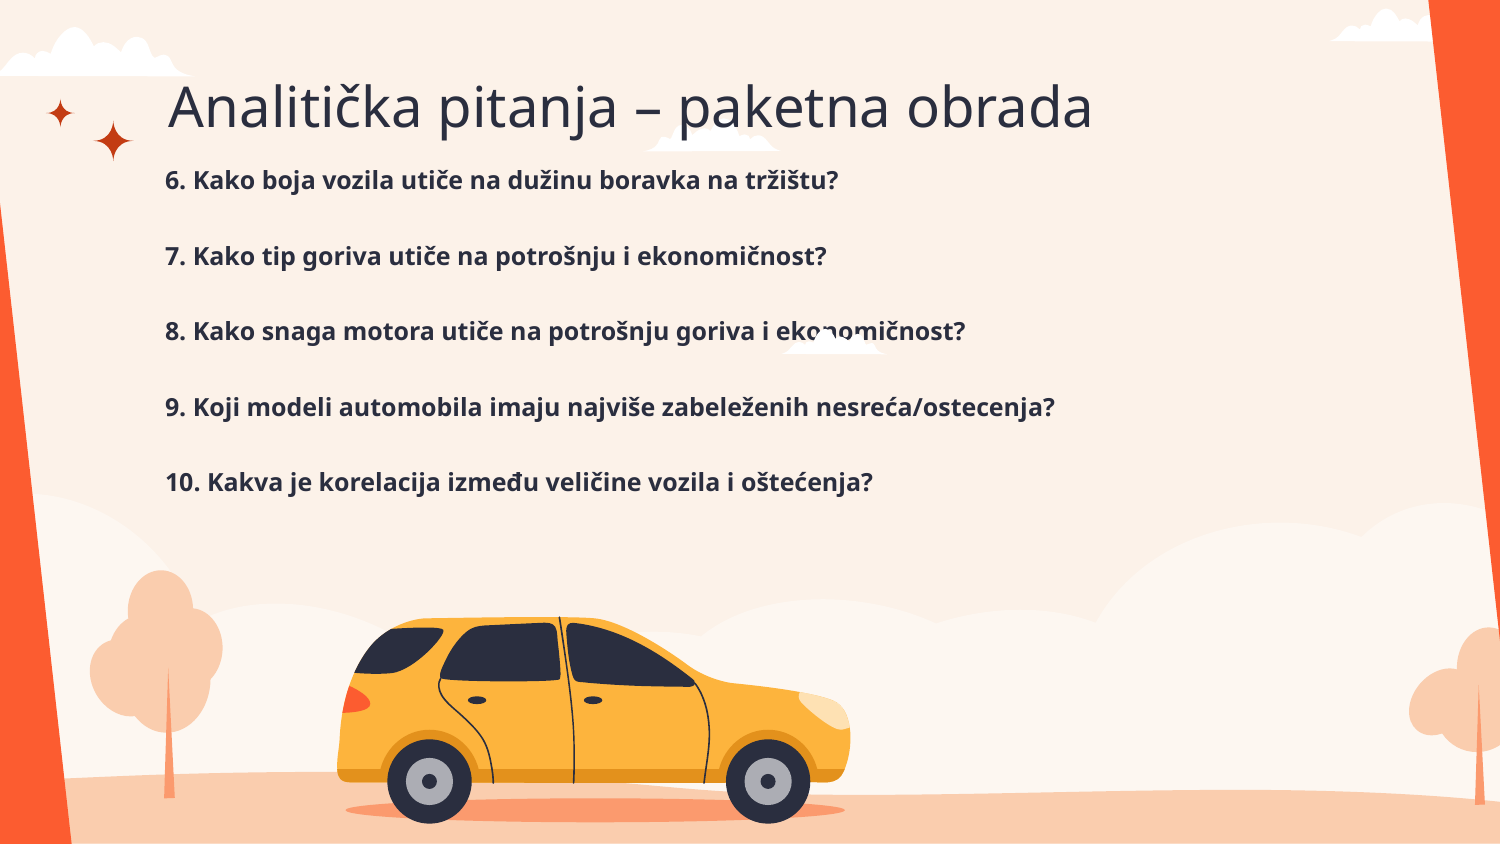

# Analitička pitanja – paketna obrada
6. Kako boja vozila utiče na dužinu boravka na tržištu?
7. Kako tip goriva utiče na potrošnju i ekonomičnost?
8. Kako snaga motora utiče na potrošnju goriva i ekonomičnost?
9. Koji modeli automobila imaju najviše zabeleženih nesreća/ostecenja?
10. Kakva je korelacija između veličine vozila i oštećenja?